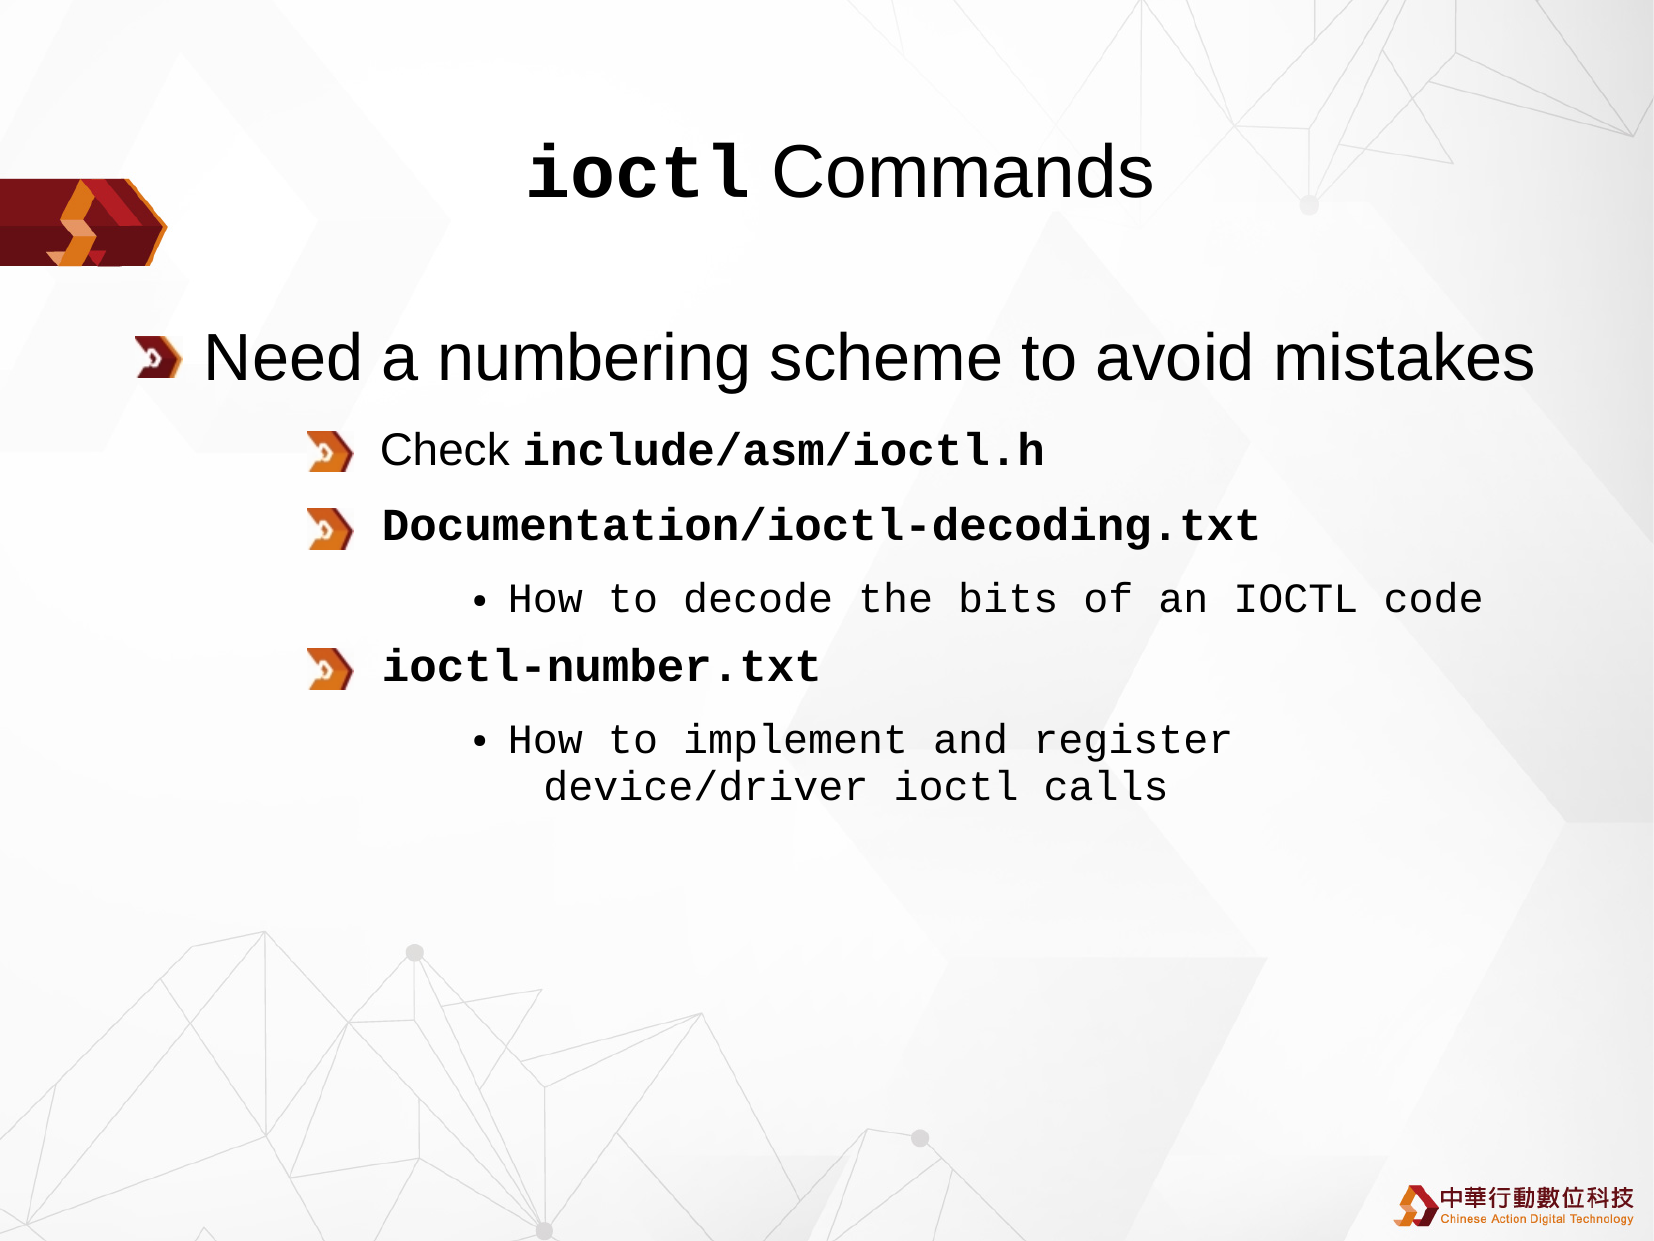

ioctl Commands
# Need a numbering scheme to avoid mistakes
 Check include/asm/ioctl.h
 Documentation/ioctl-decoding.txt
How to decode the bits of an IOCTL code
 ioctl-number.txt
How to implement and register device/driver ioctl calls